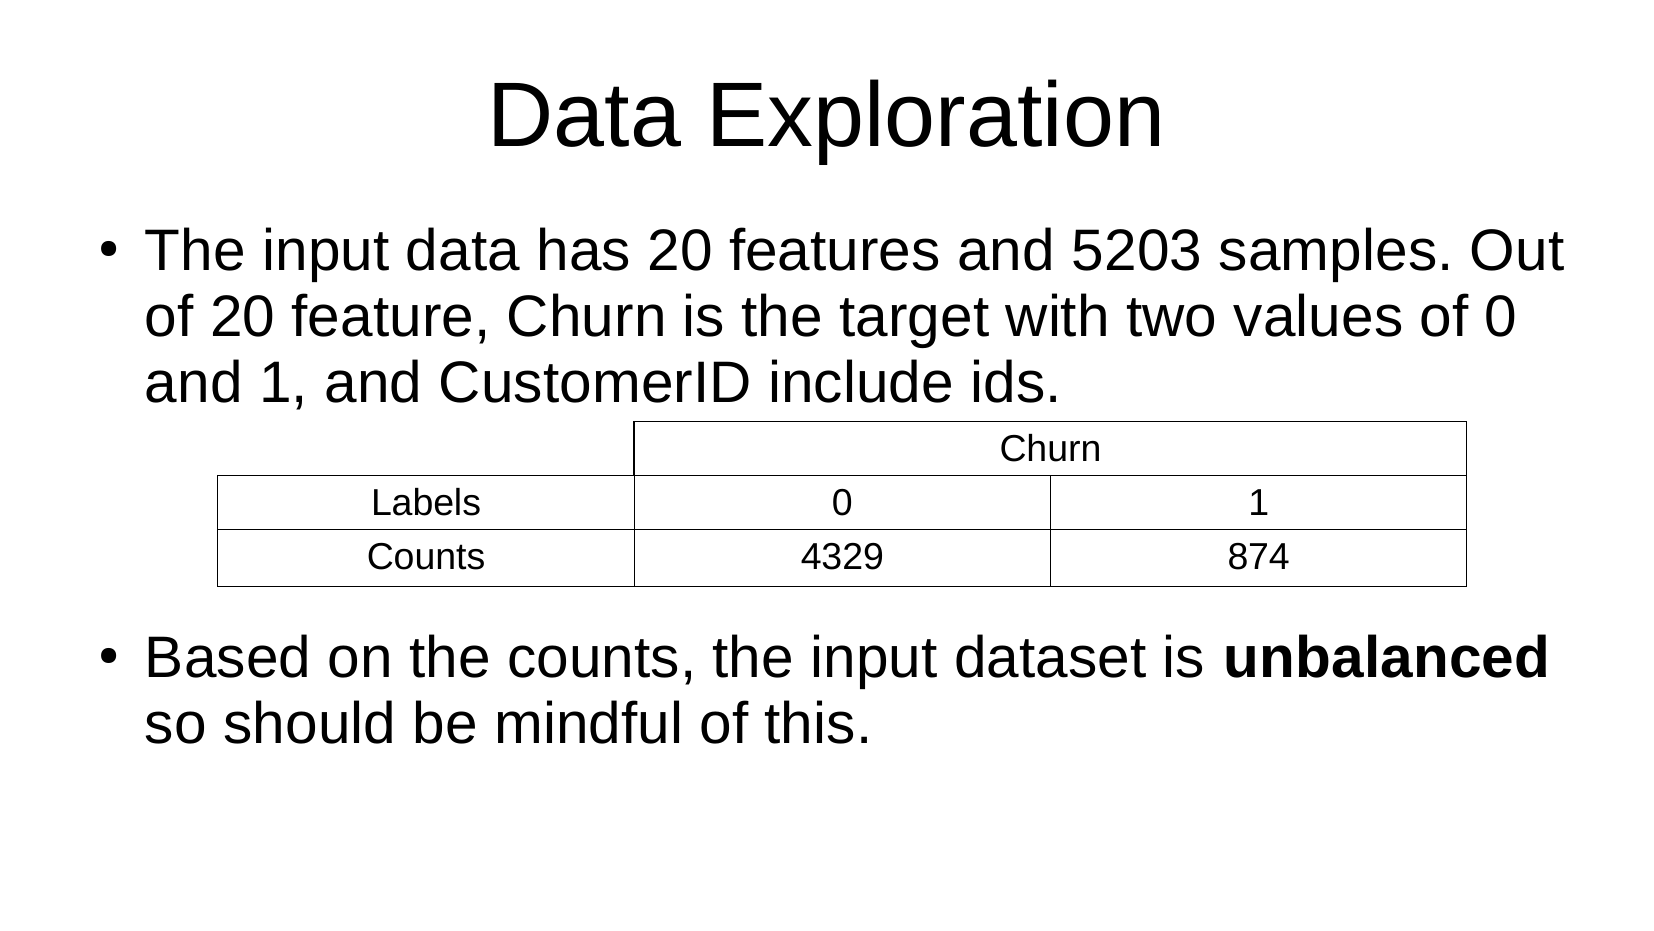

# Data Exploration
The input data has 20 features and 5203 samples. Out of 20 feature, Churn is the target with two values of 0 and 1, and CustomerID include ids.
Based on the counts, the input dataset is unbalanced so should be mindful of this.
| | Churn | |
| --- | --- | --- |
| Labels | 0 | 1 |
| Counts | 4329 | 874 |